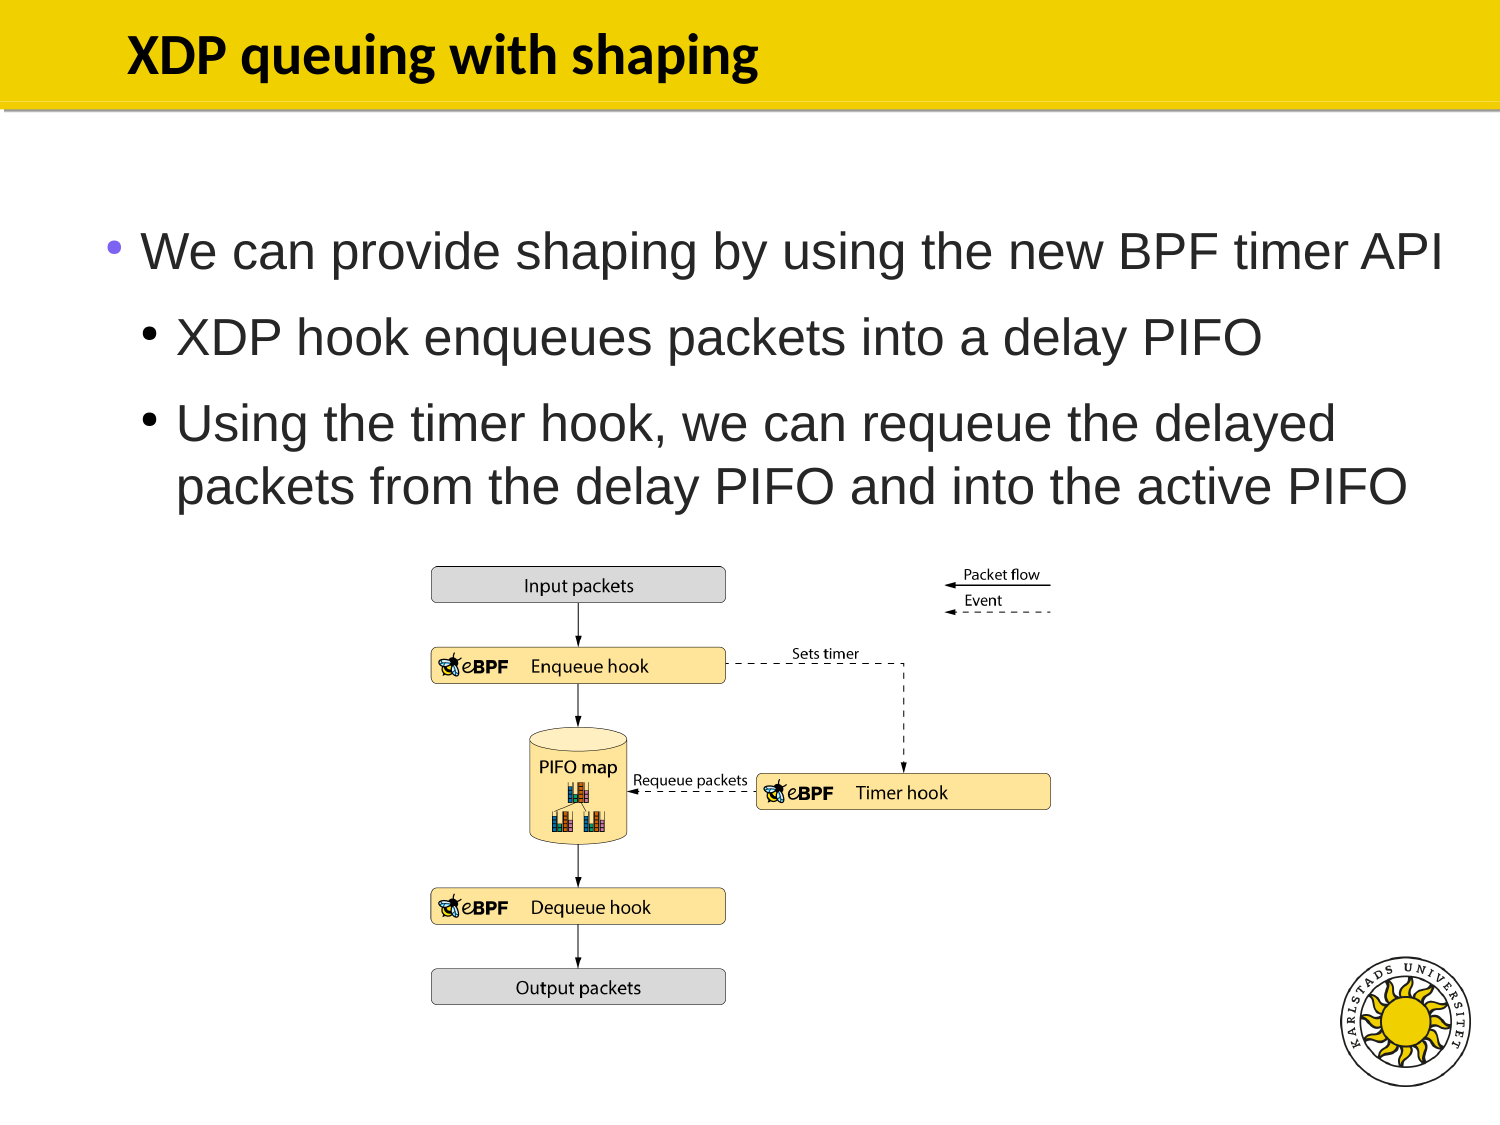

# XDP queuing with shaping
We can provide shaping by using the new BPF timer API
XDP hook enqueues packets into a delay PIFO
Using the timer hook, we can requeue the delayed packets from the delay PIFO and into the active PIFO